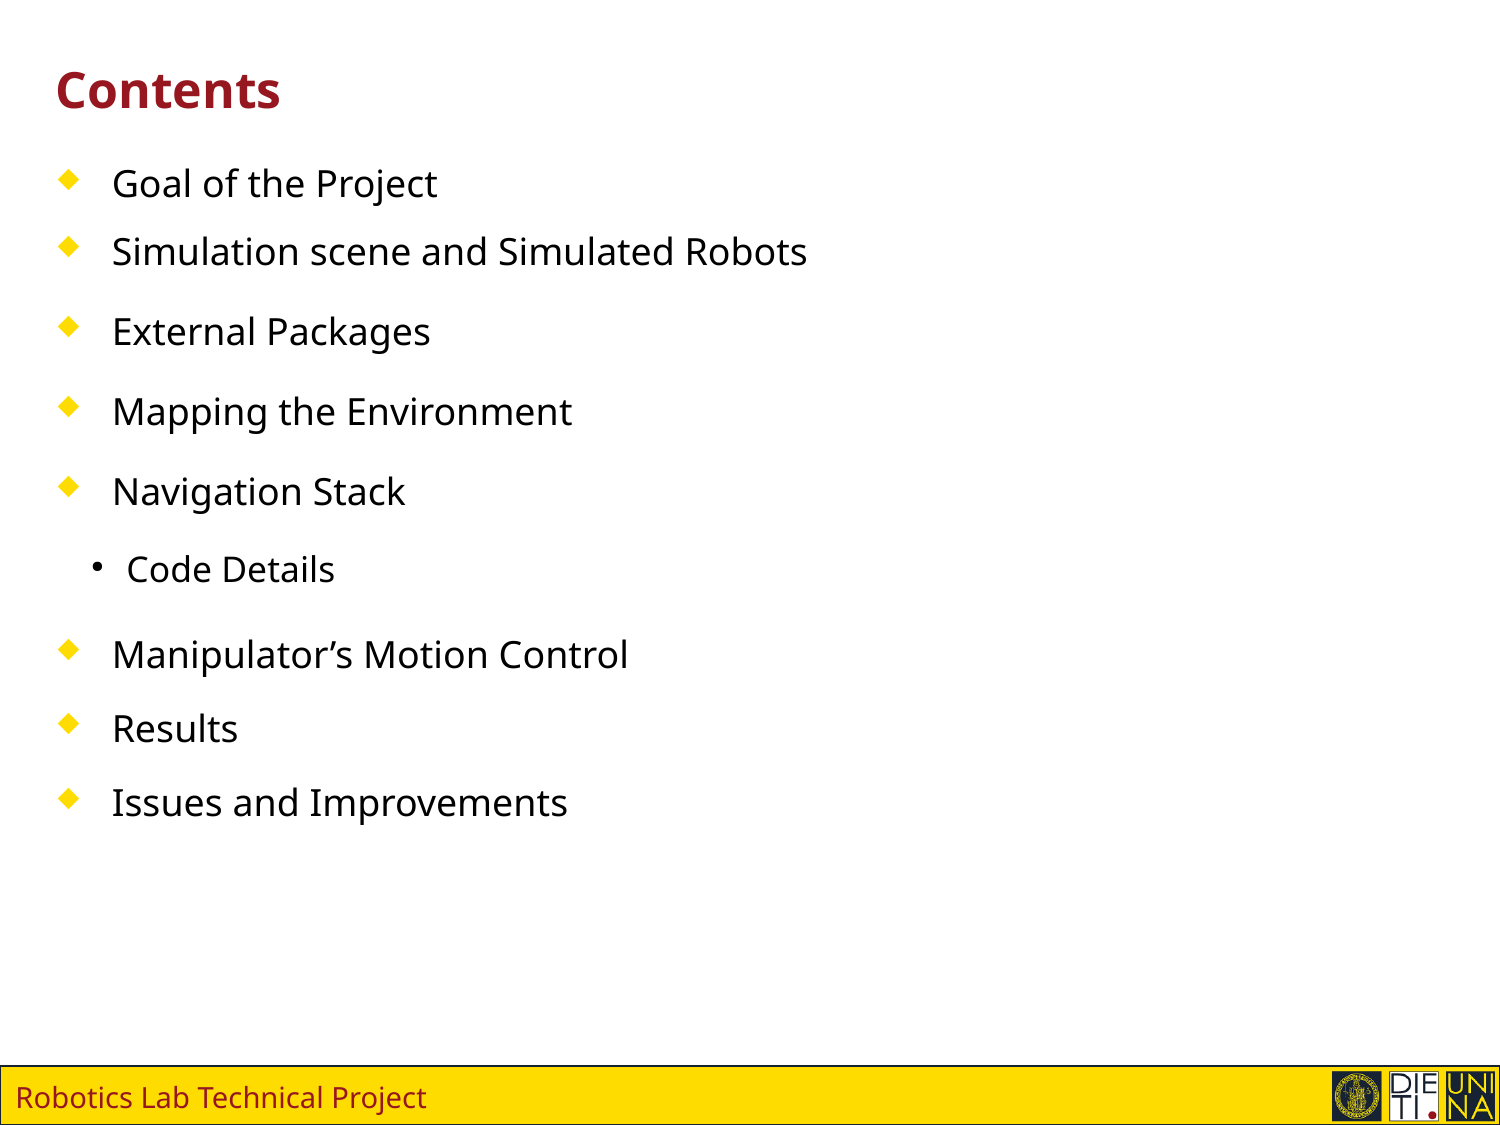

Contents
Goal of the Project
Simulation scene and Simulated Robots
External Packages
Mapping the Environment
Navigation Stack
Code Details
Manipulator’s Motion Control
Results
Issues and Improvements
Robotics Lab Technical Project